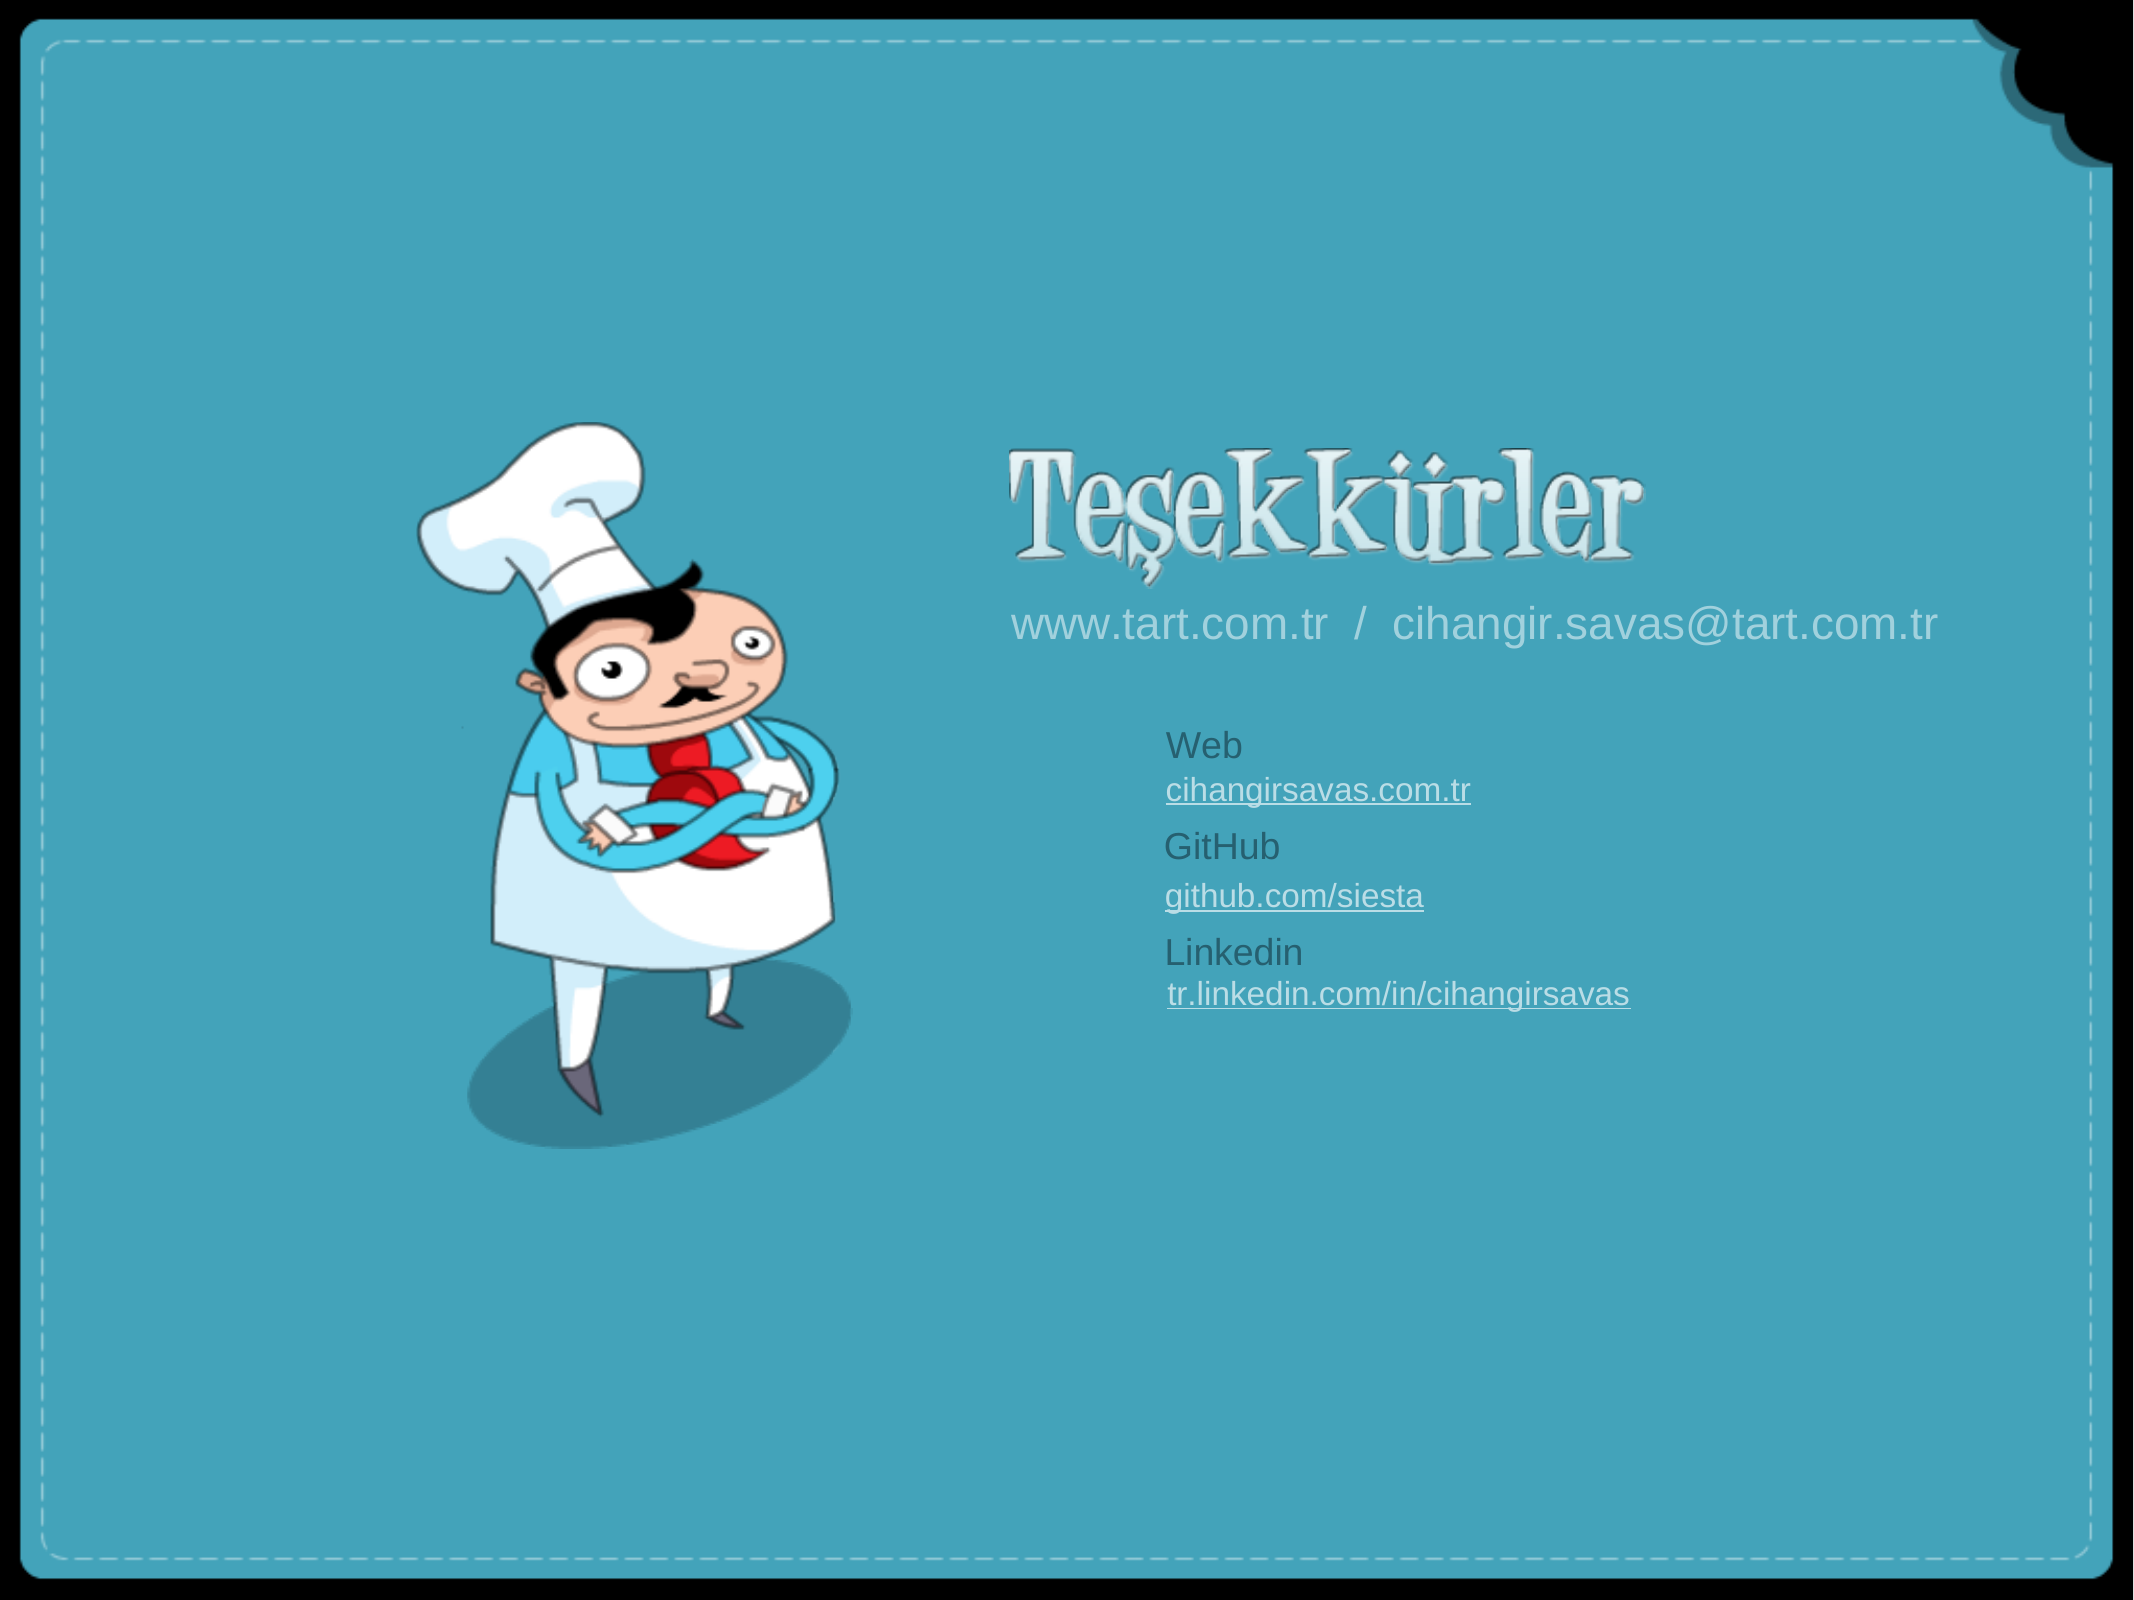

www.tart.com.tr / cihangir.savas@tart.com.tr
Web
cihangirsavas.com.tr
GitHub
github.com/siesta
Linkedin
tr.linkedin.com/in/cihangirsavas